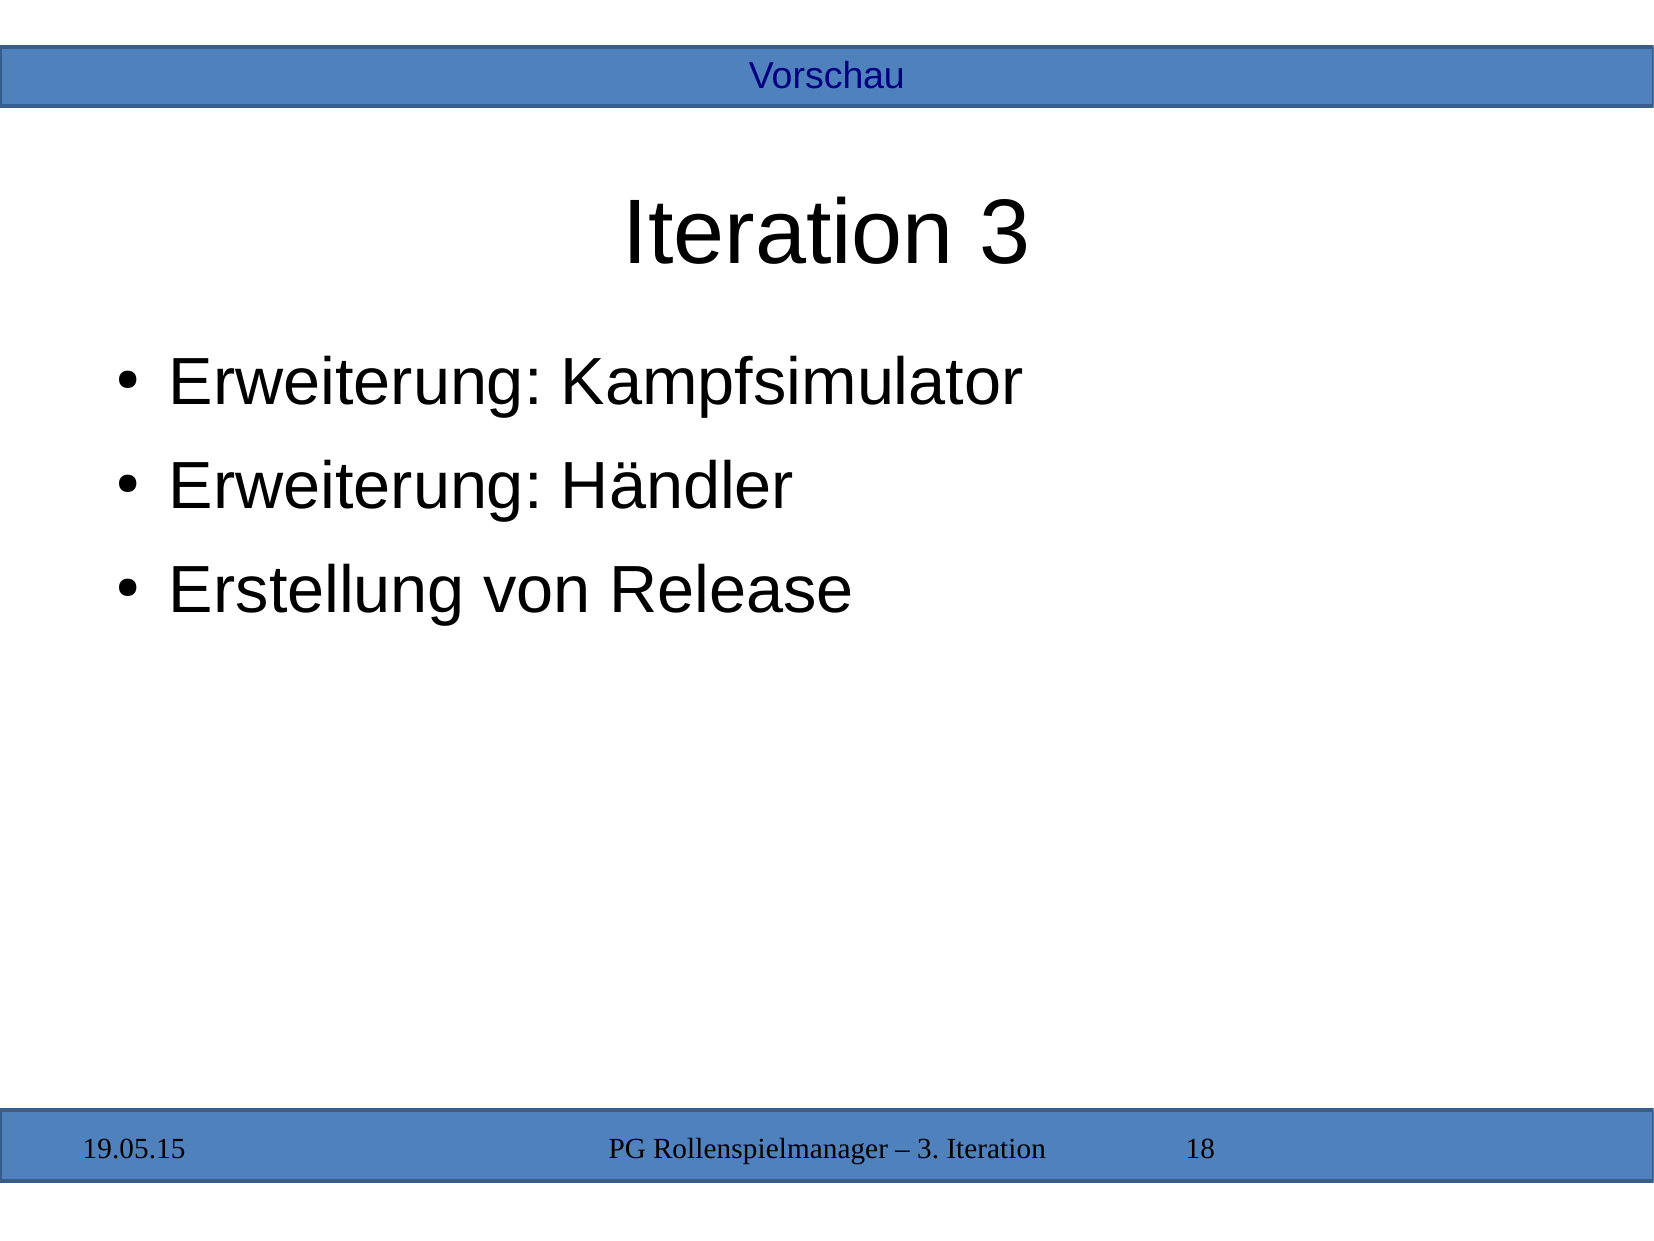

Vorschau
# Iteration 3
Erweiterung: Kampfsimulator
Erweiterung: Händler
Erstellung von Release
19.05.15
PG Rollenspielmanager – 3. Iteration
16